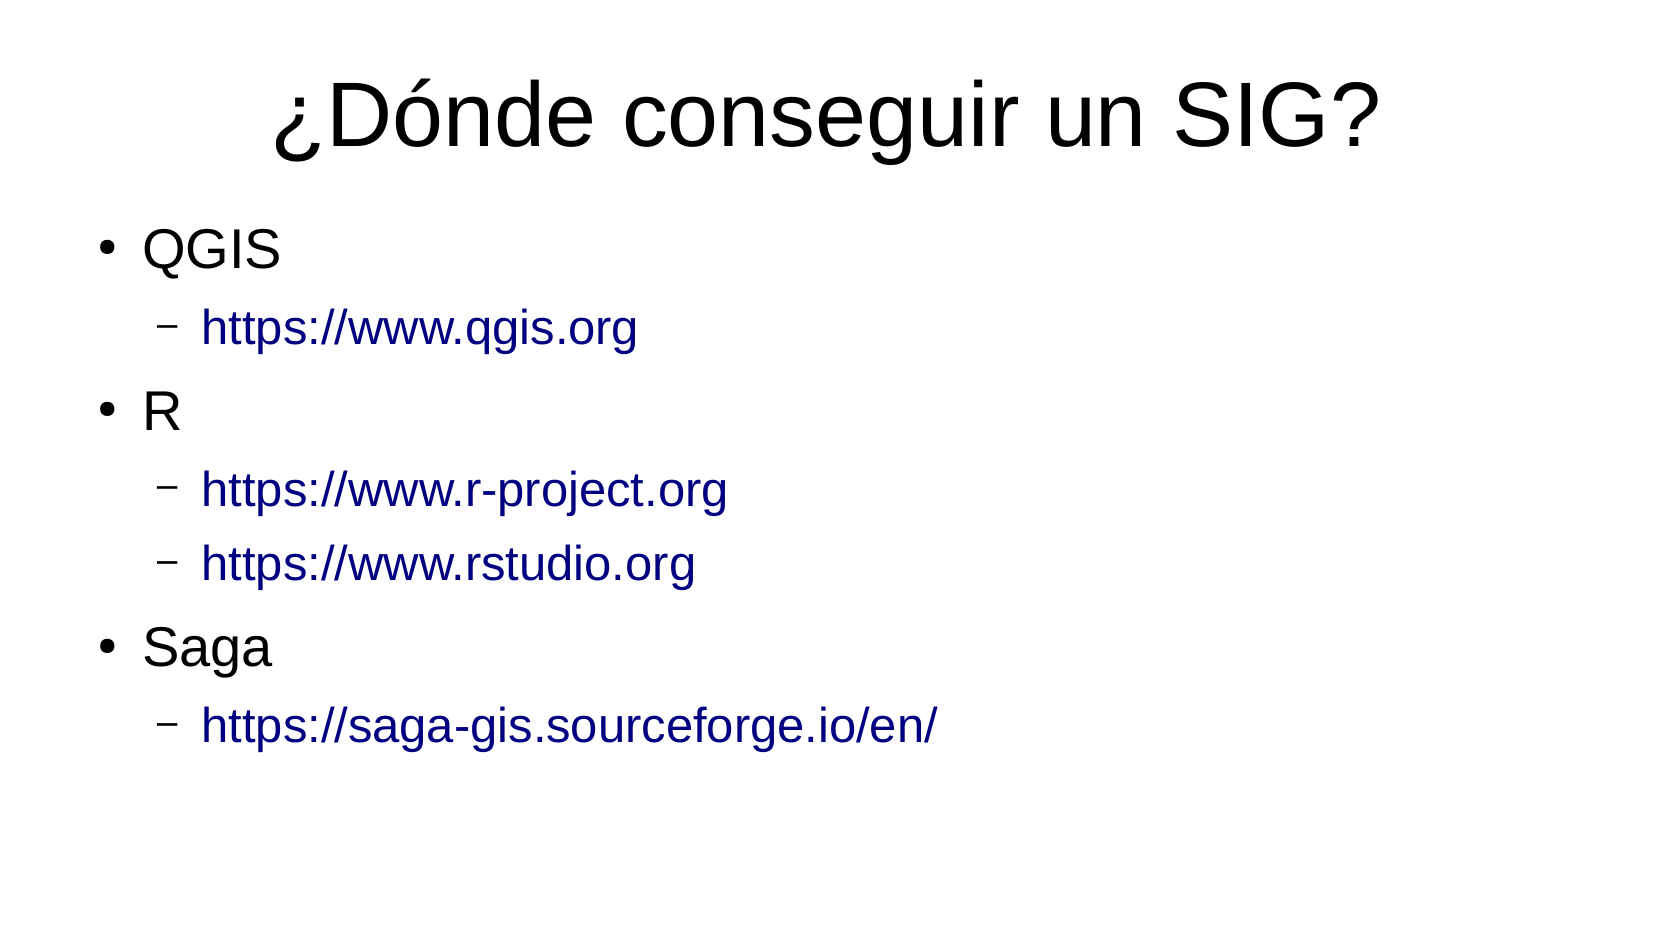

# ¿Dónde conseguir un SIG?
QGIS
https://www.qgis.org
R
https://www.r-project.org
https://www.rstudio.org
Saga
https://saga-gis.sourceforge.io/en/